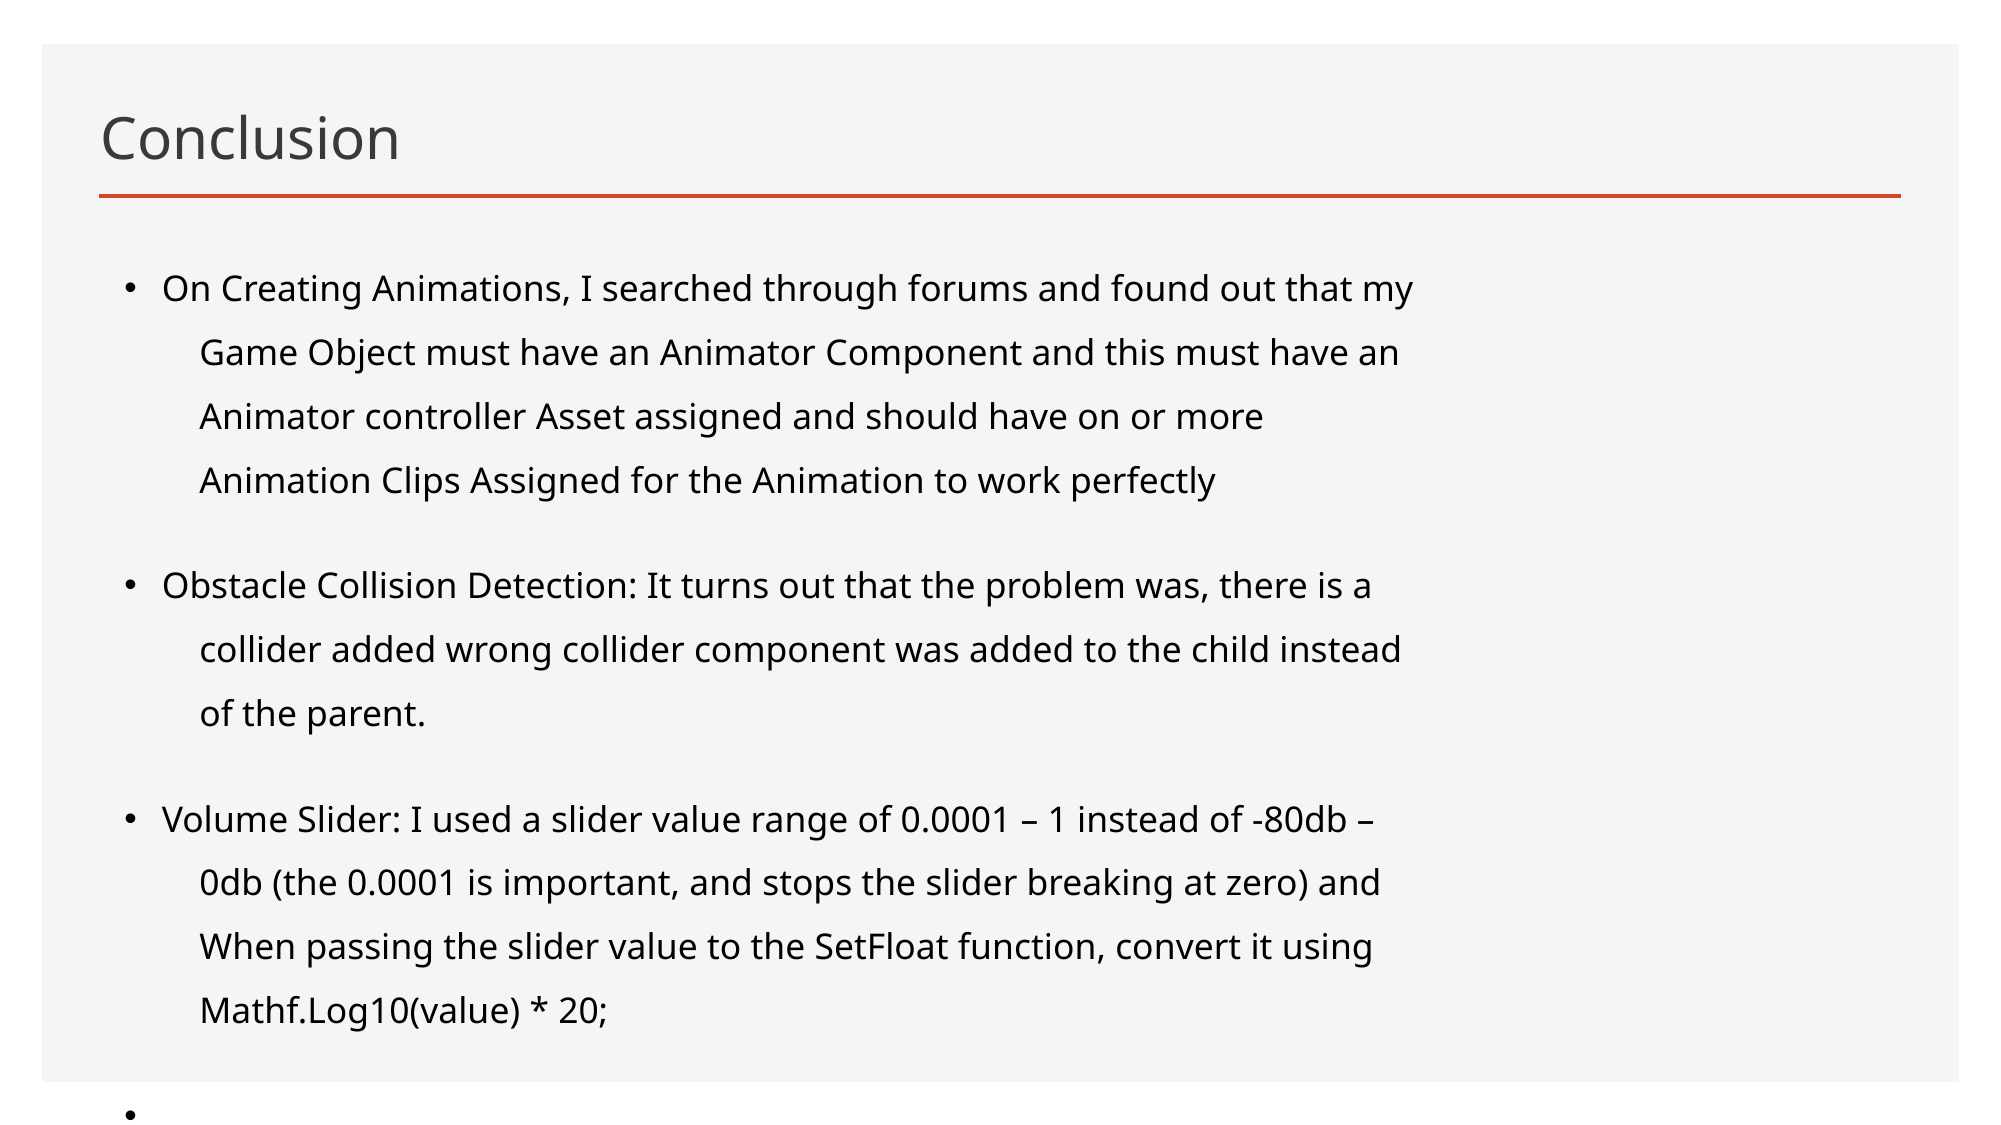

# Conclusion
On Creating Animations, I searched through forums and found out that my Game Object must have an Animator Component and this must have an Animator controller Asset assigned and should have on or more Animation Clips Assigned for the Animation to work perfectly
Obstacle Collision Detection: It turns out that the problem was, there is a collider added wrong collider component was added to the child instead of the parent.
Volume Slider: I used a slider value range of 0.0001 – 1 instead of -80db – 0db (the 0.0001 is important, and stops the slider breaking at zero) and When passing the slider value to the SetFloat function, convert it using Mathf.Log10(value) * 20;